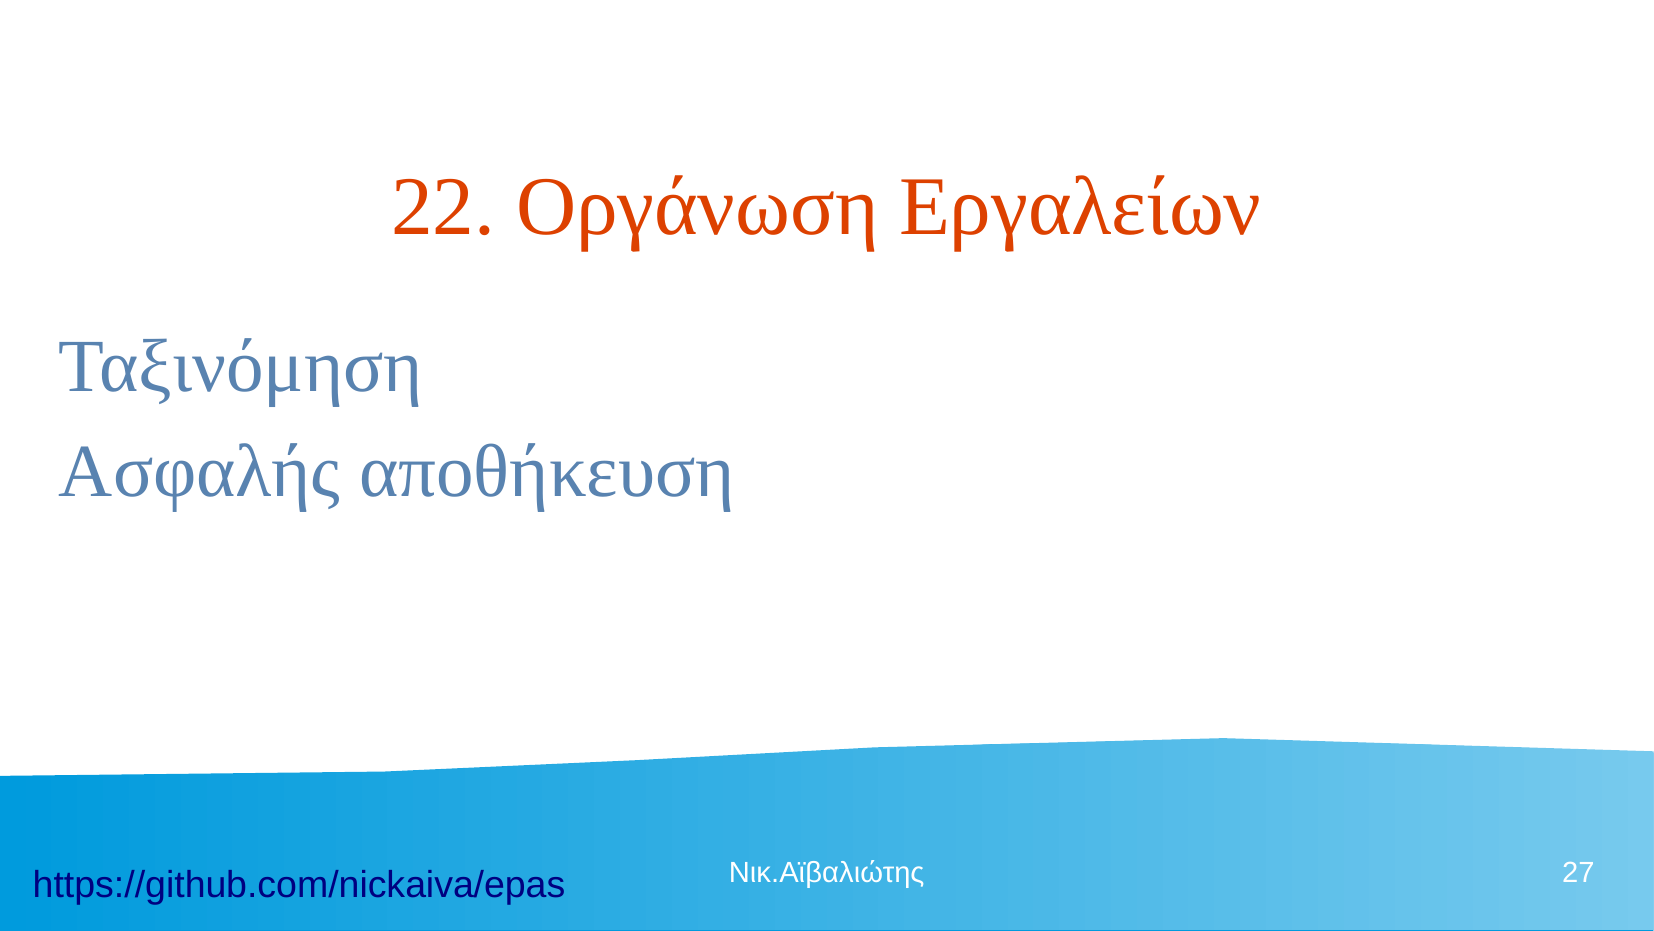

# 22. Οργάνωση Εργαλείων
Ταξινόμηση
Ασφαλής αποθήκευση
Νικ.Αϊβαλιώτης
27